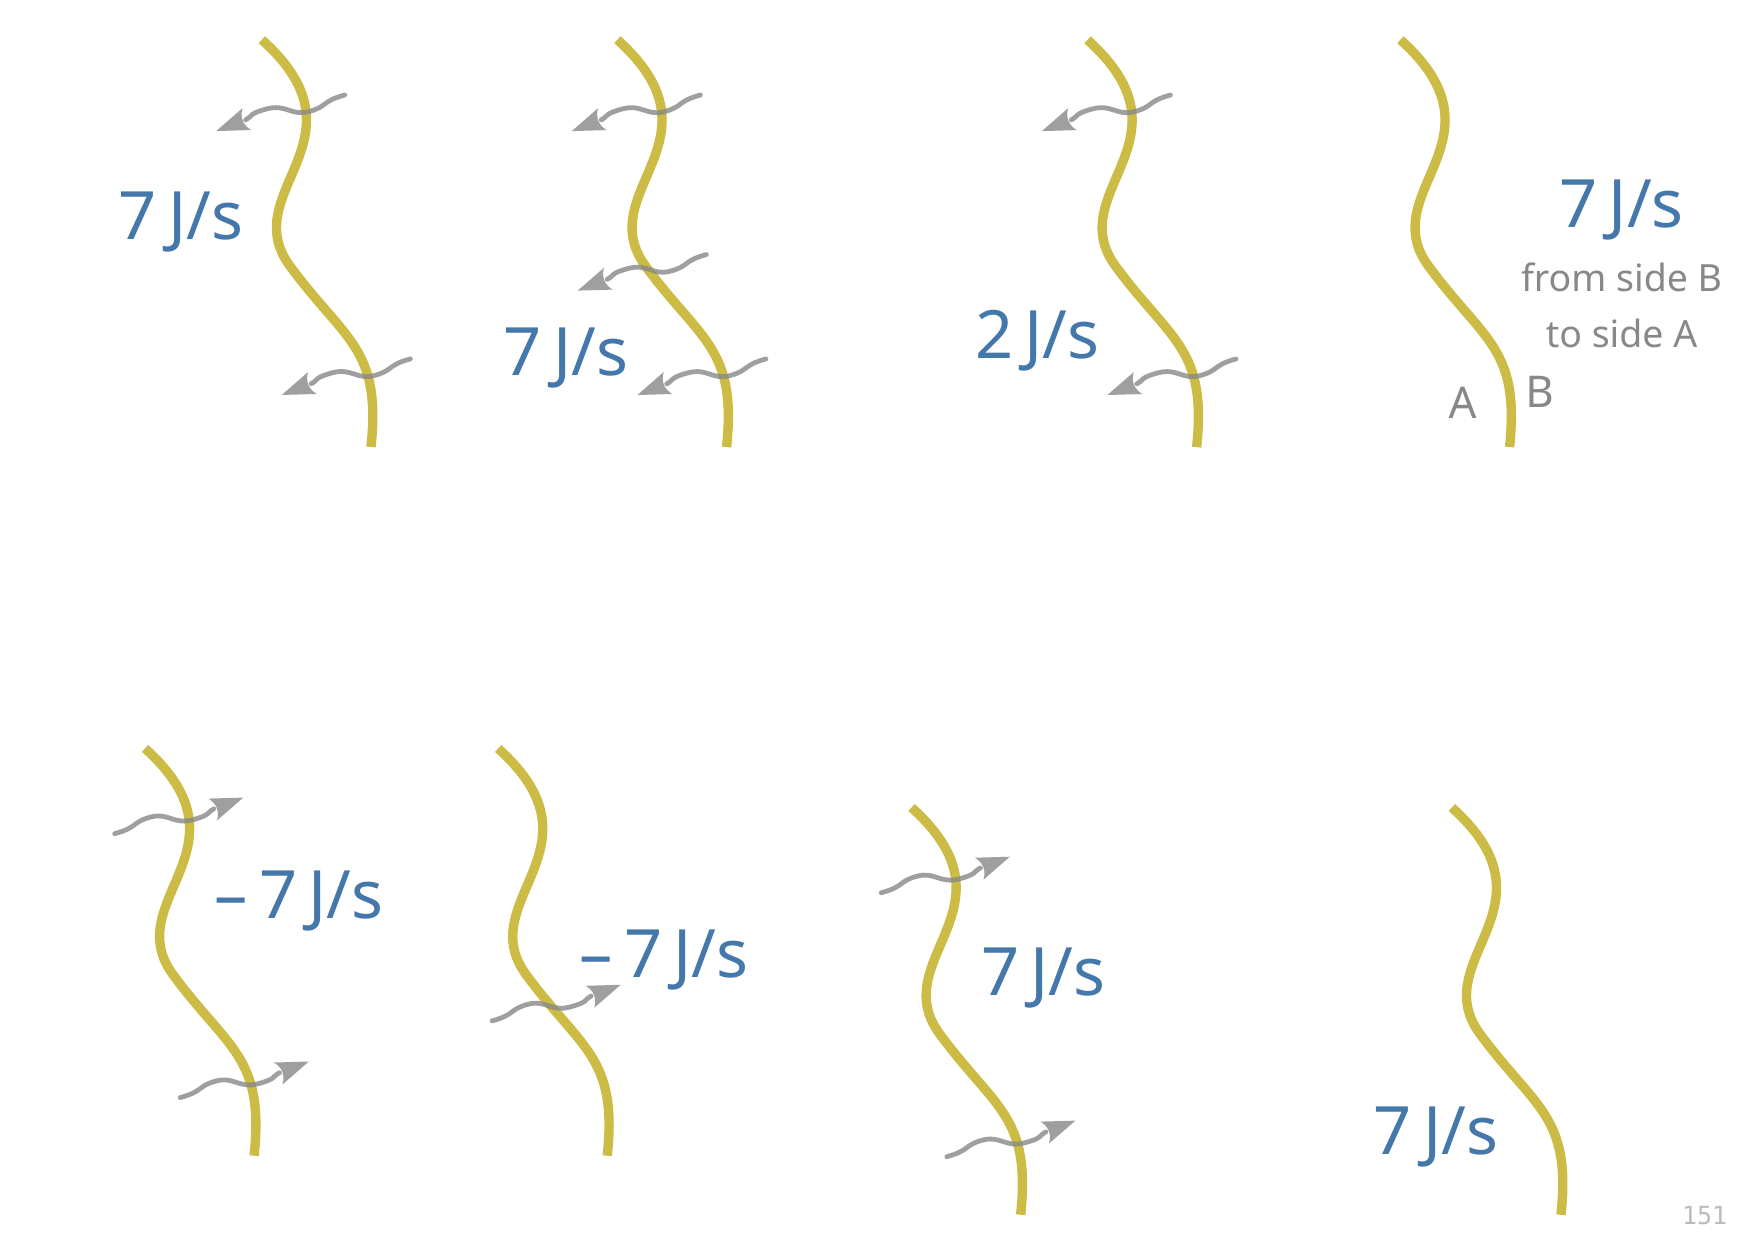

7 J/s
from side B
to side A
7 J/s
2 J/s
7 J/s
B
A
– 7 J/s
– 7 J/s
7 J/s
7 J/s